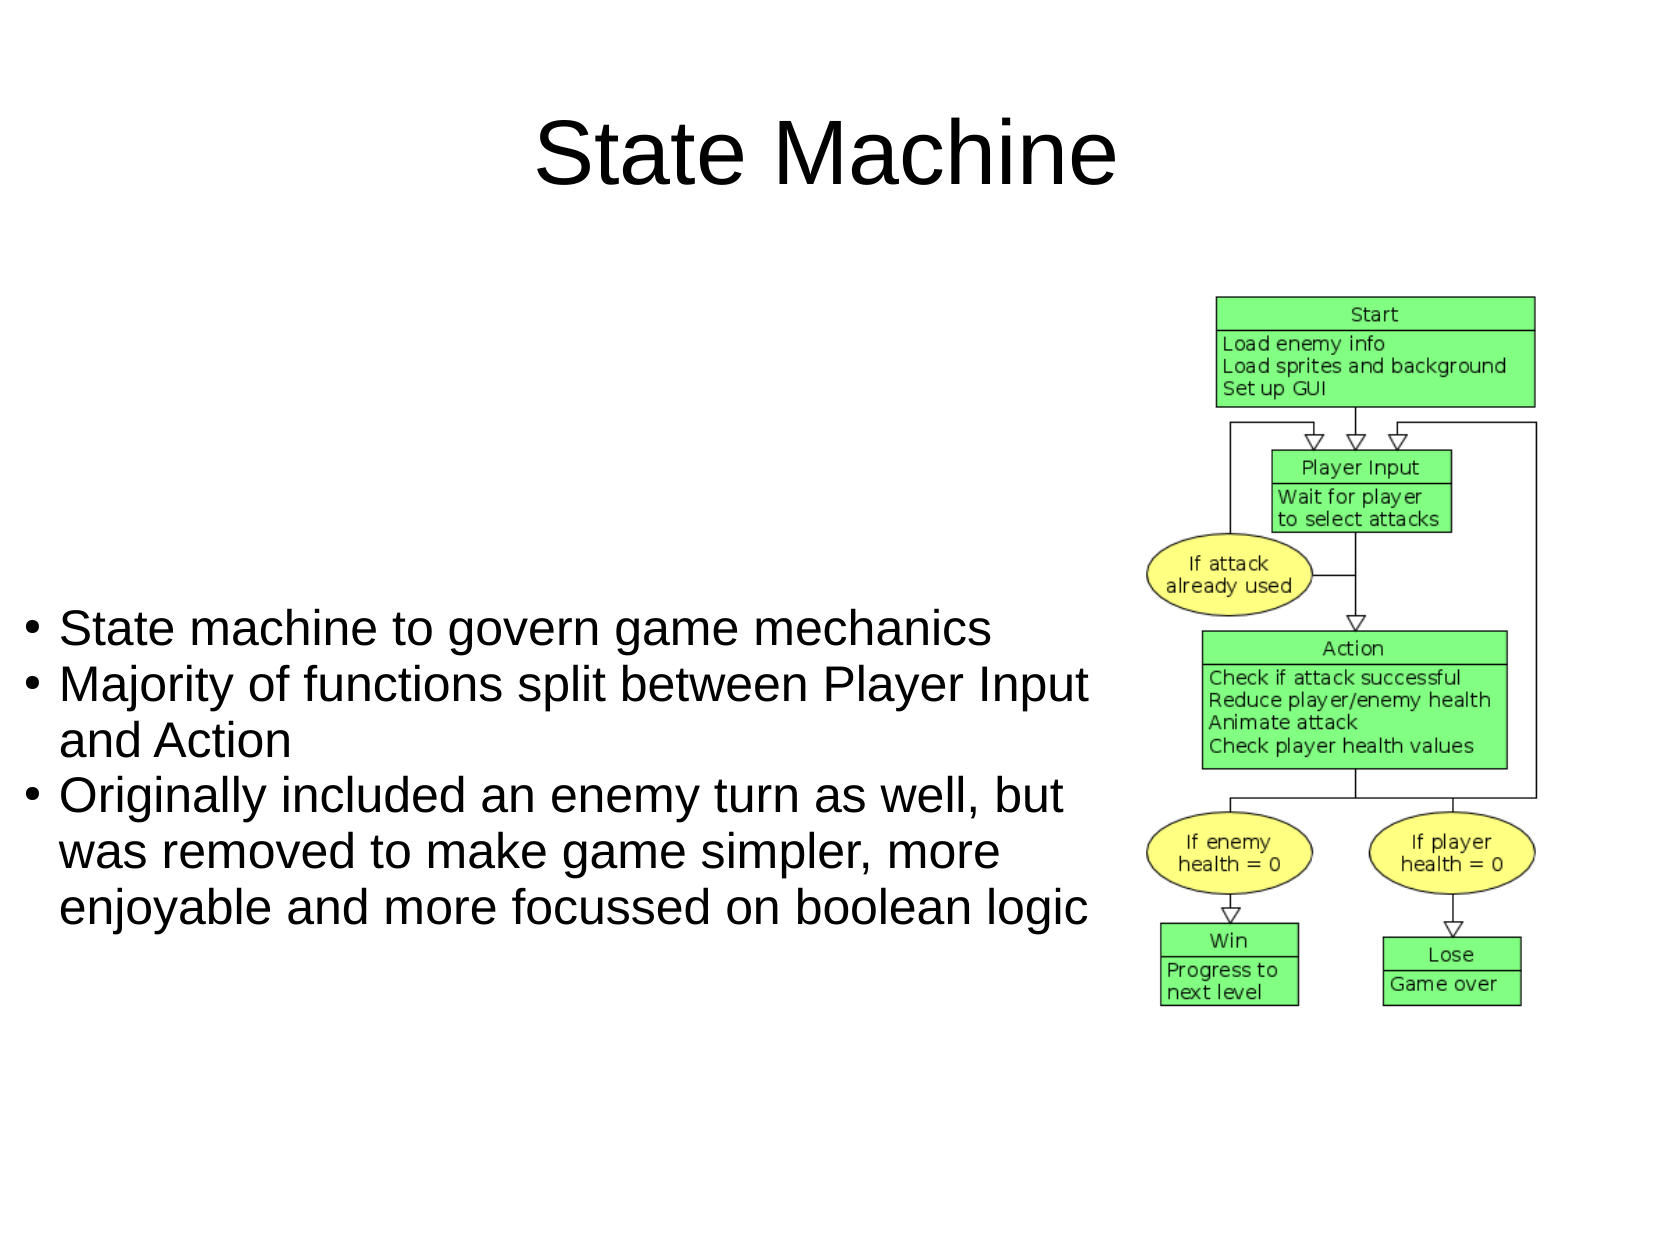

# State Machine
State machine to govern game mechanics
Majority of functions split between Player Input and Action
Originally included an enemy turn as well, but was removed to make game simpler, more enjoyable and more focussed on boolean logic